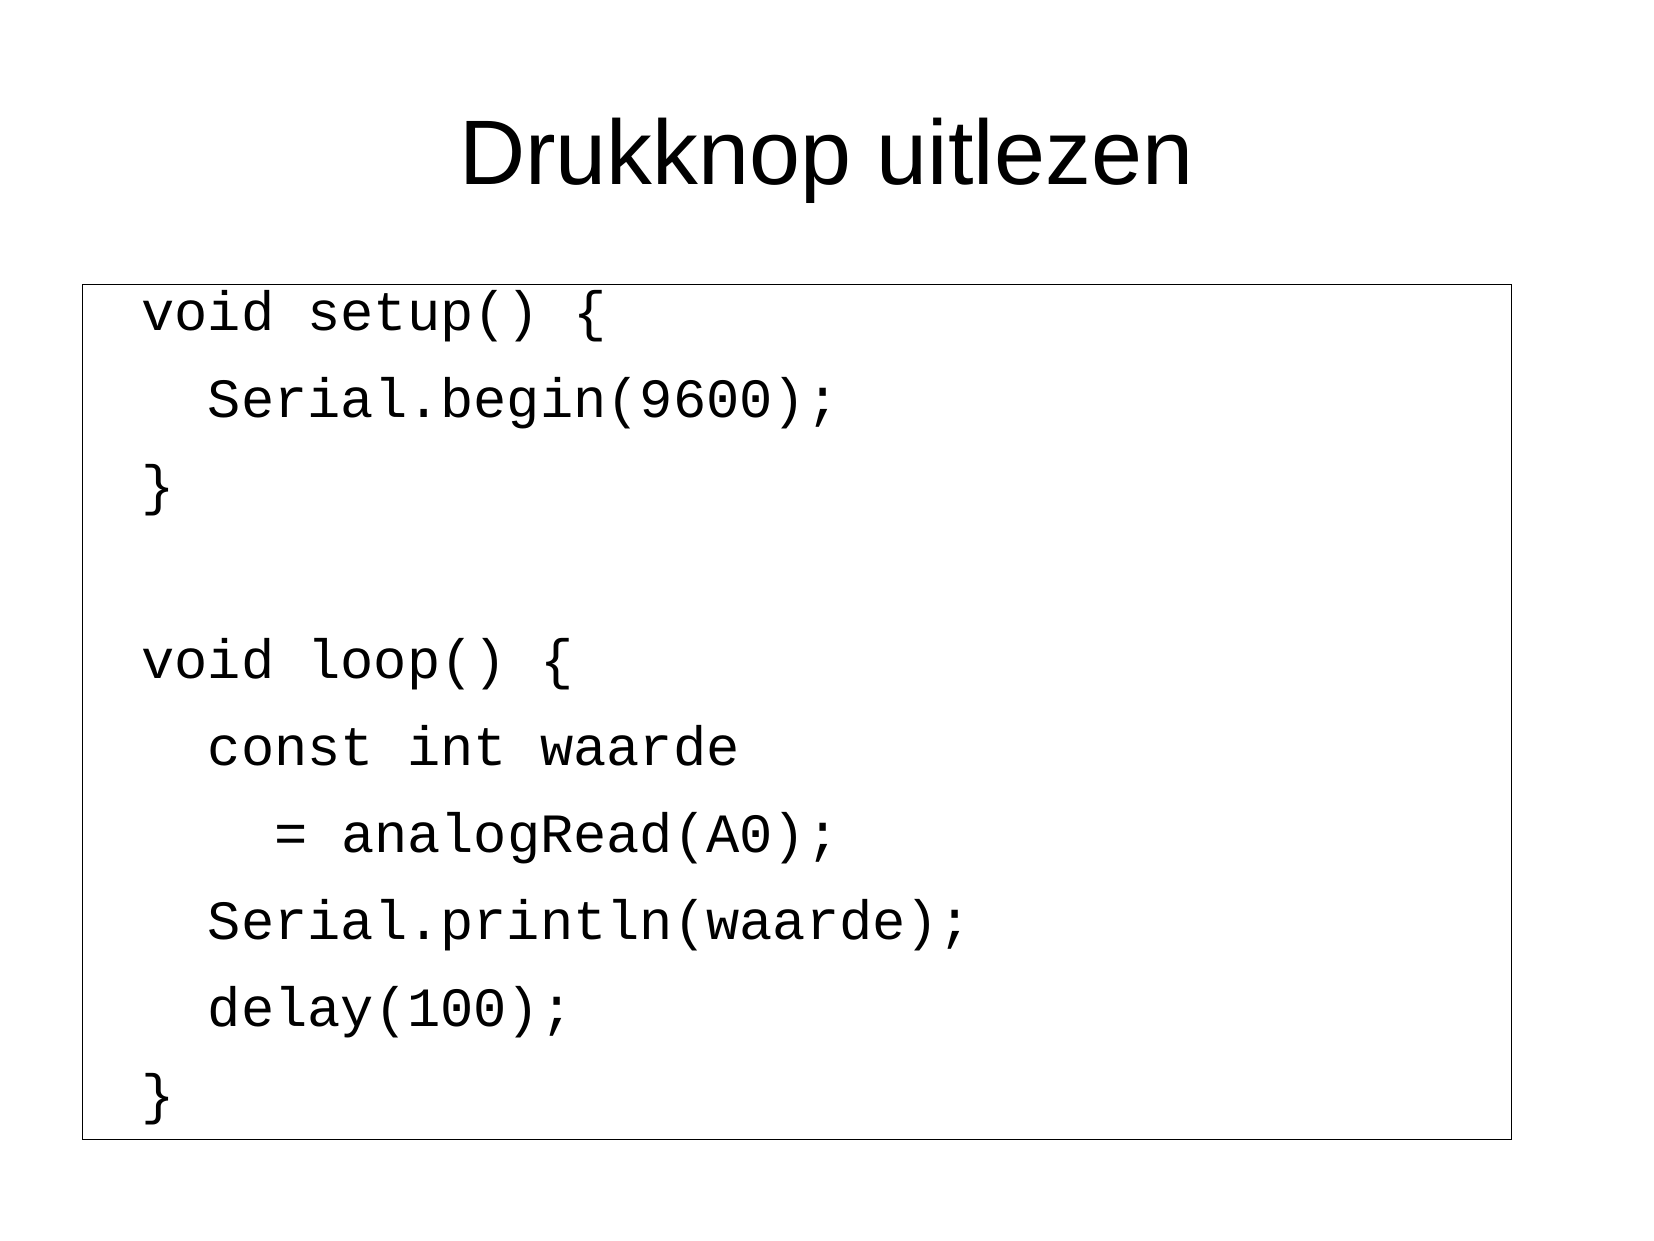

# Drukknop uitlezen
void setup() {
 Serial.begin(9600);
}
void loop() {
 const int waarde
 = analogRead(A0);
 Serial.println(waarde);
 delay(100);
}